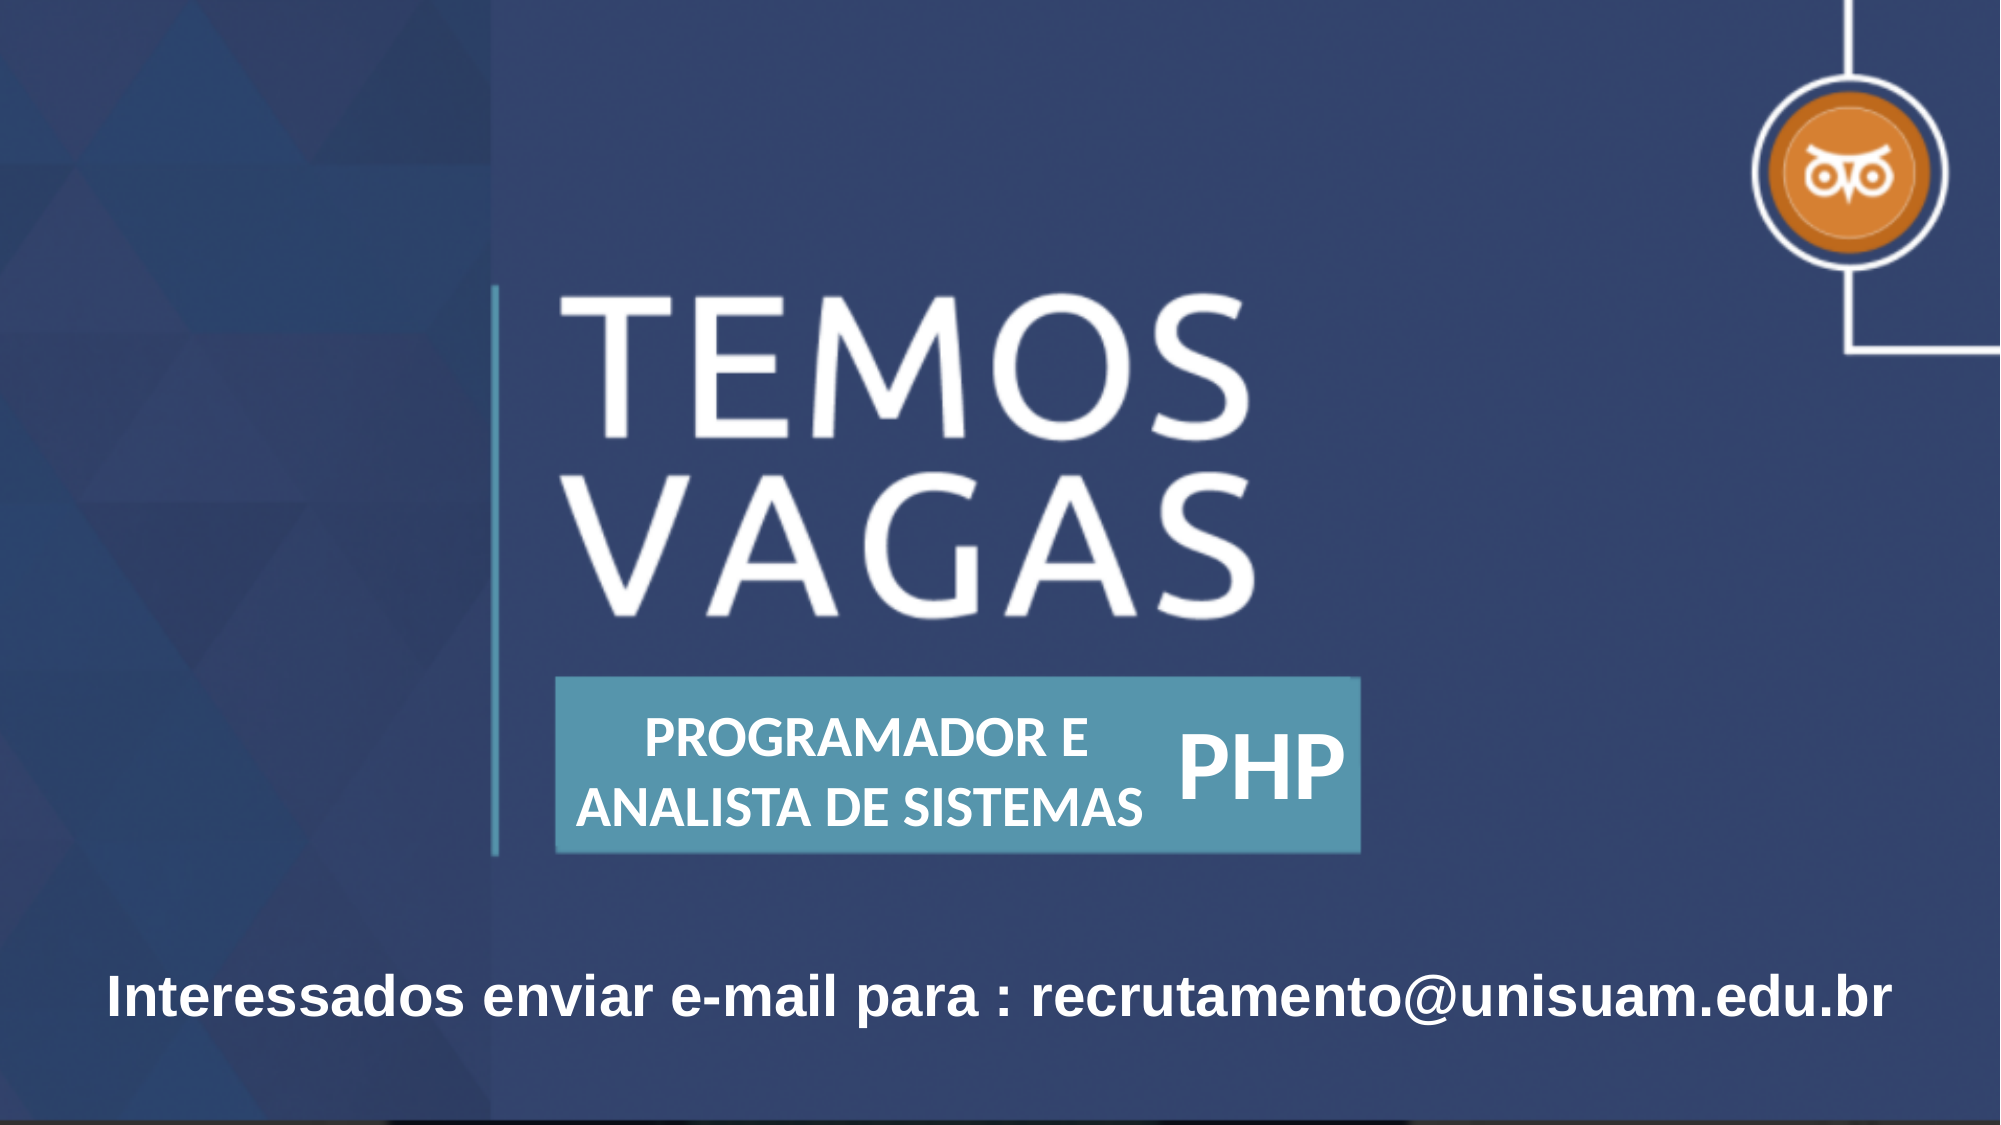

#
PROGRAMADOR E
ANALISTA DE SISTEMAS
PHP
Interessados enviar e-mail para : recrutamento@unisuam.edu.br